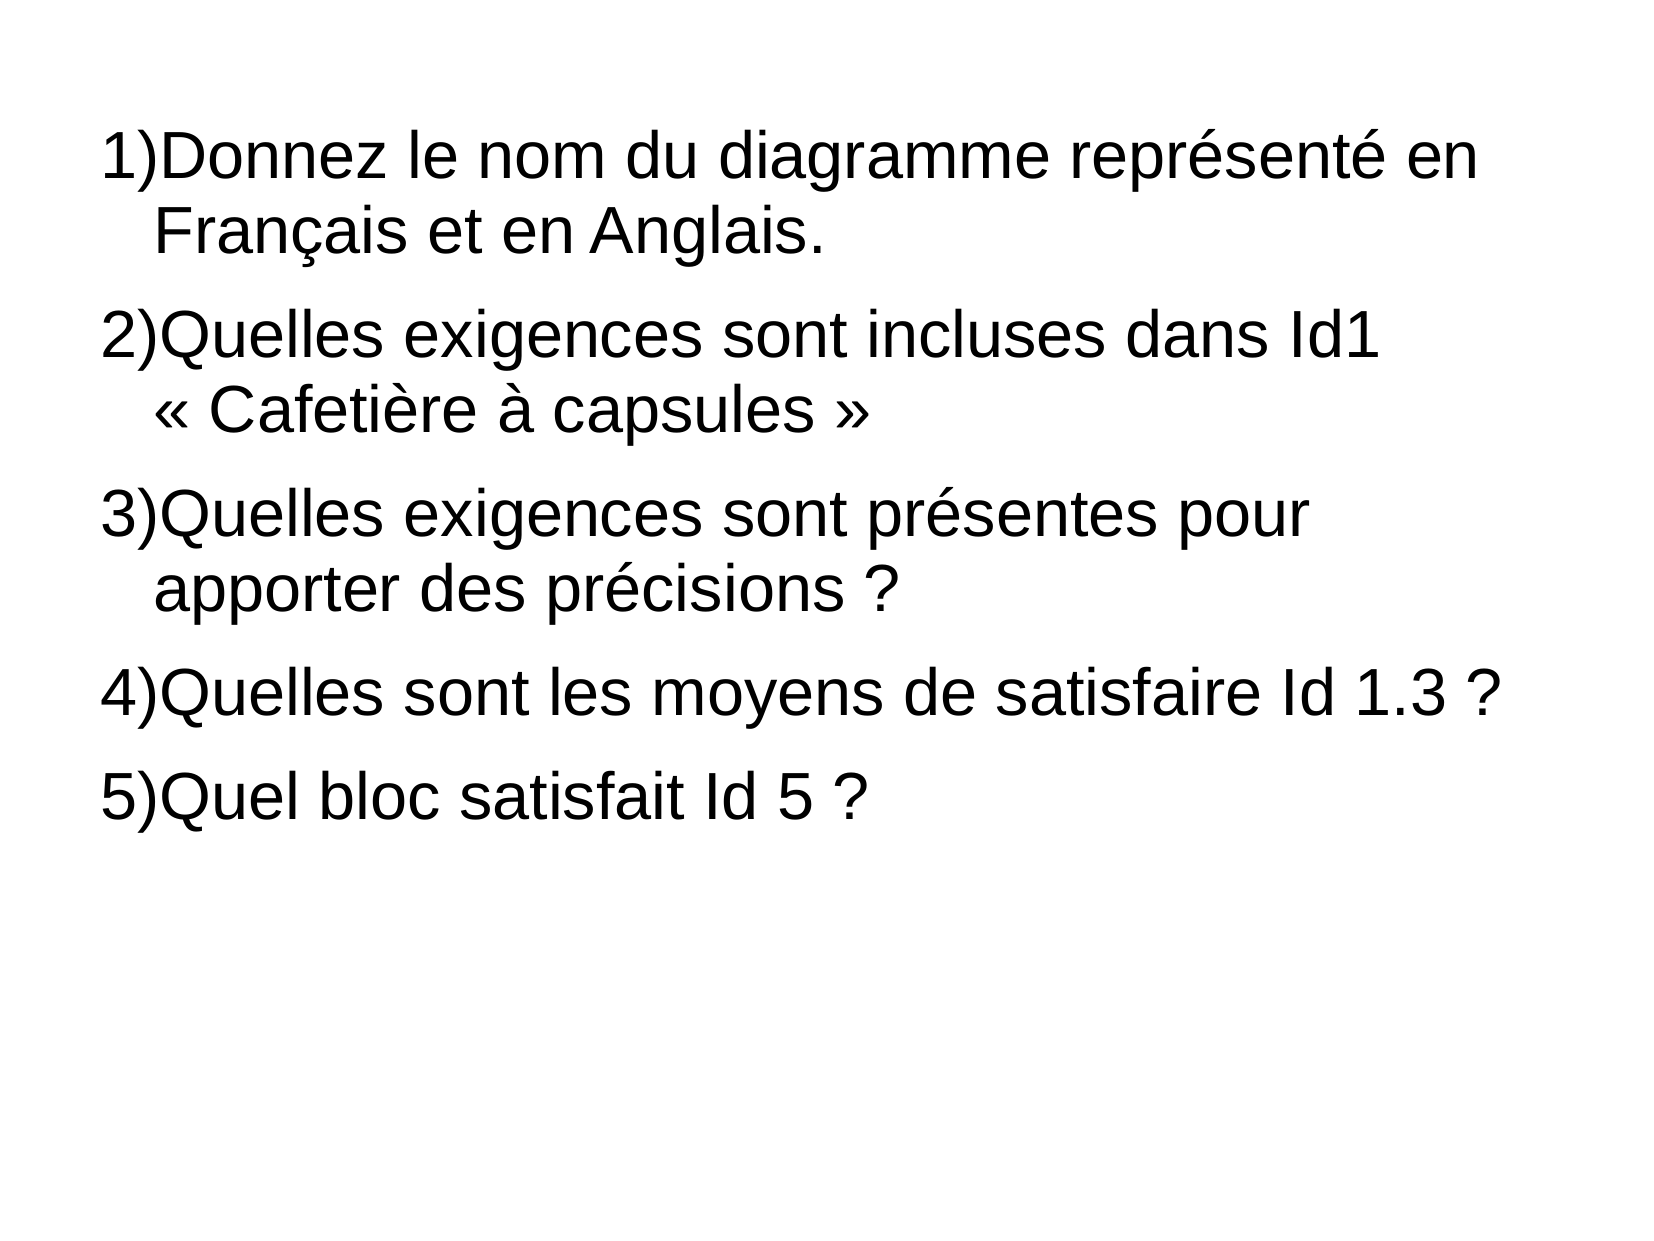

# Donnez le nom du diagramme représenté en Français et en Anglais.
Quelles exigences sont incluses dans Id1 « Cafetière à capsules »
Quelles exigences sont présentes pour apporter des précisions ?
Quelles sont les moyens de satisfaire Id 1.3 ?
Quel bloc satisfait Id 5 ?